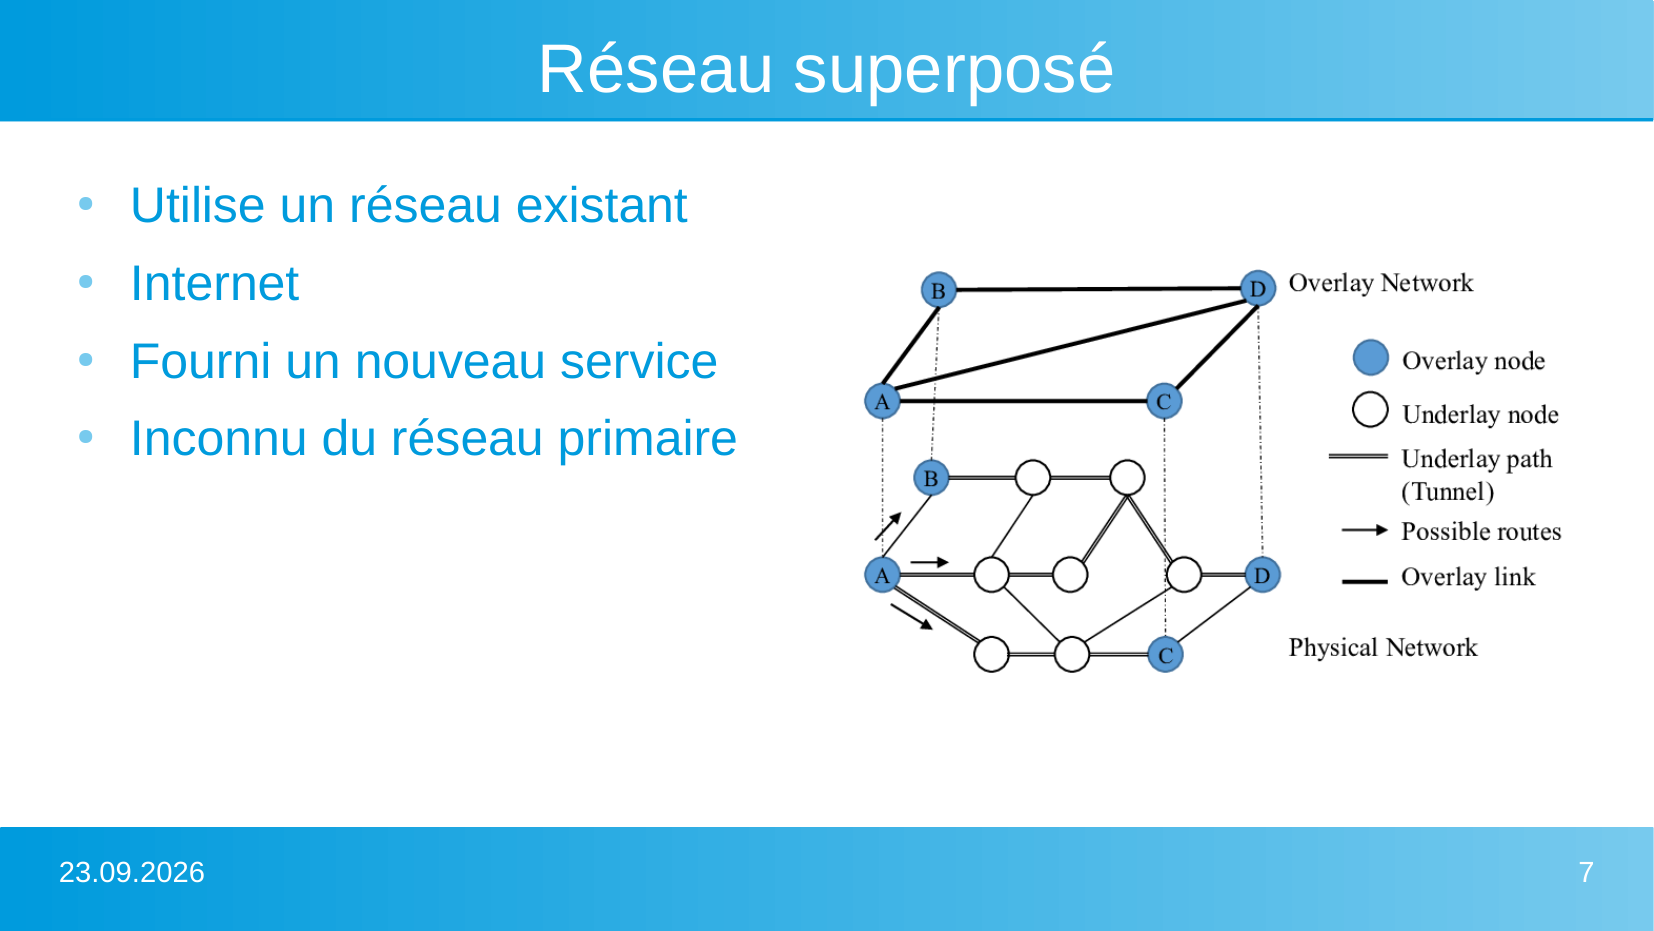

# Réseau superposé
Utilise un réseau existant
Internet
Fourni un nouveau service
Inconnu du réseau primaire
7